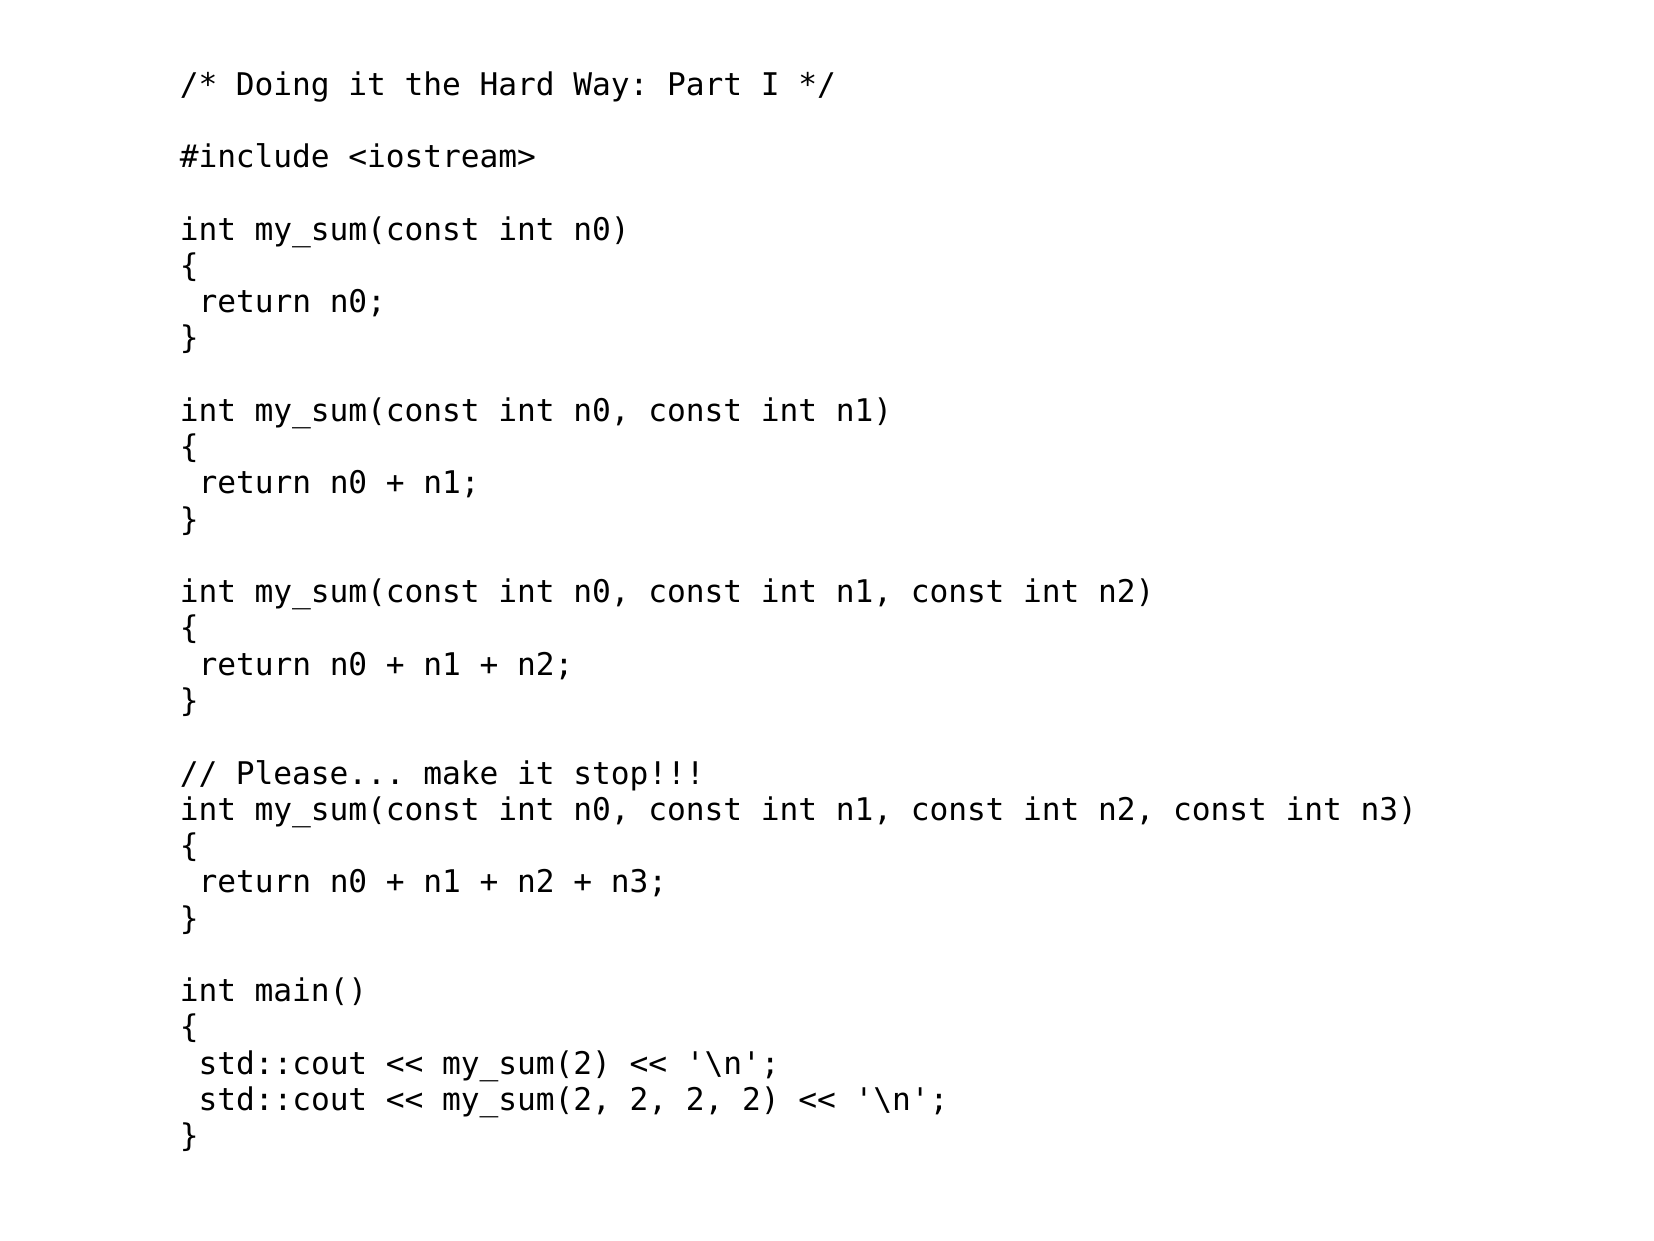

/* Doing it the Hard Way: Part I */
#include <iostream>
int my_sum(const int n0)
{
 return n0;
}
int my_sum(const int n0, const int n1)
{
 return n0 + n1;
}
int my_sum(const int n0, const int n1, const int n2)
{
 return n0 + n1 + n2;
}
// Please... make it stop!!!
int my_sum(const int n0, const int n1, const int n2, const int n3)
{
 return n0 + n1 + n2 + n3;
}
int main()
{
 std::cout << my_sum(2) << '\n';
 std::cout << my_sum(2, 2, 2, 2) << '\n';
}